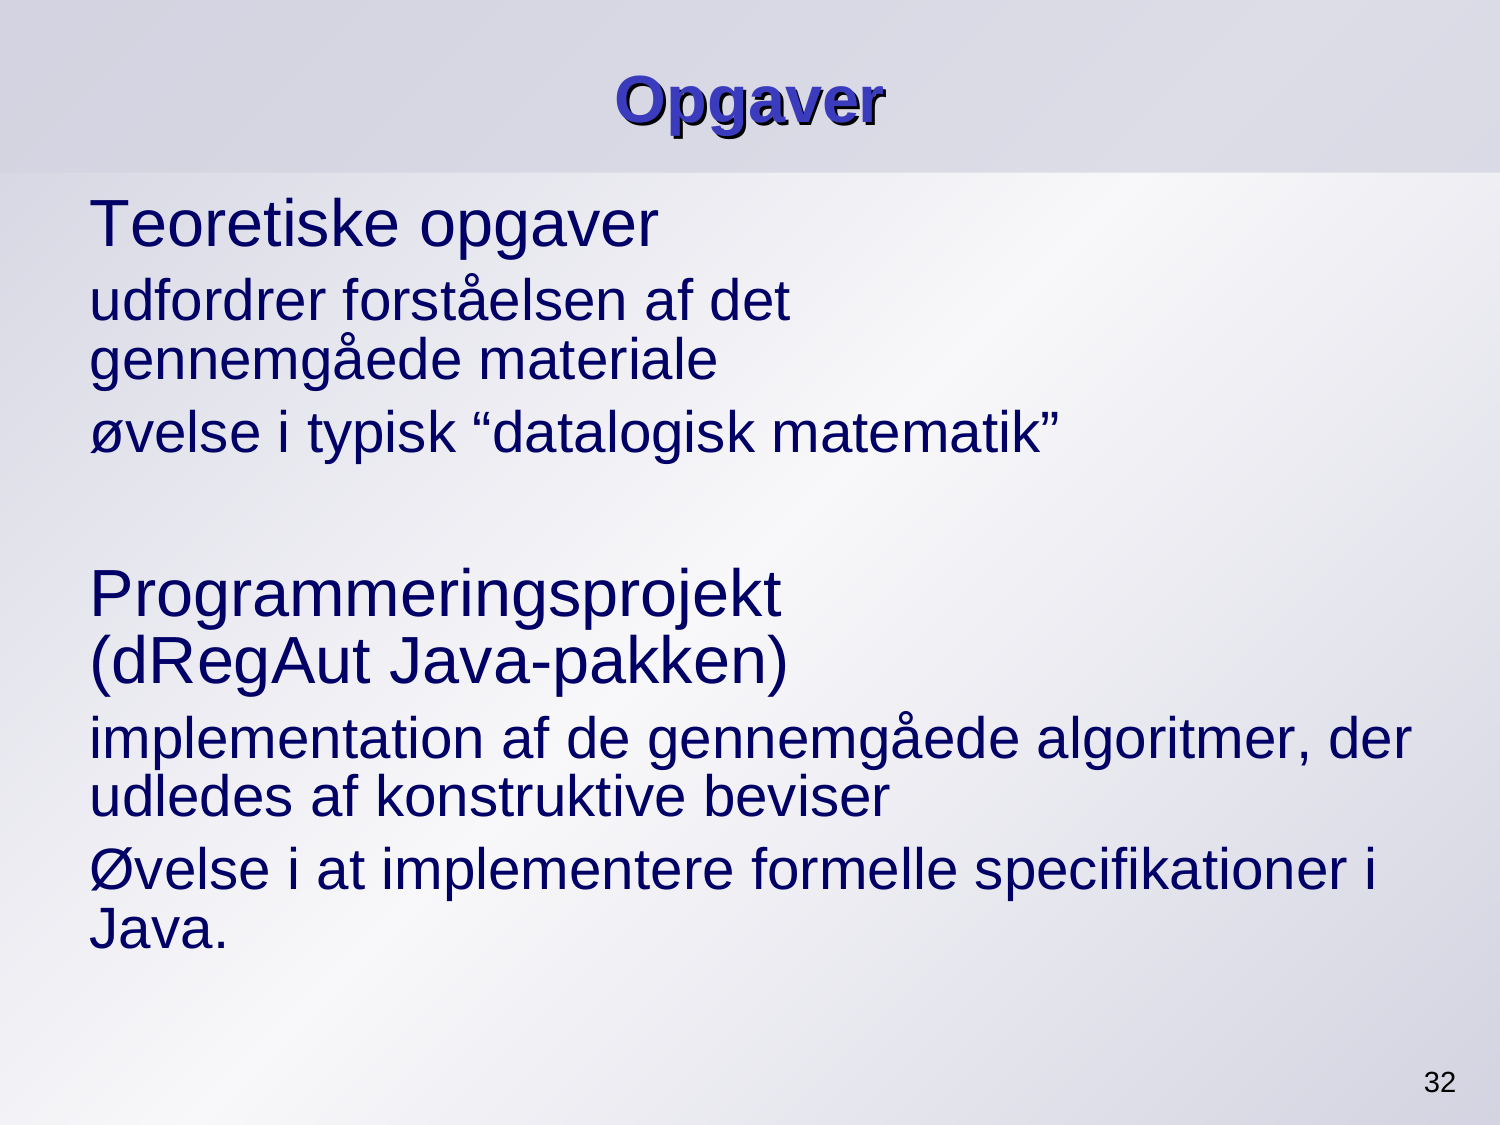

# Opgaver
Teoretiske opgaver
udfordrer forståelsen af det
gennemgåede materiale
øvelse i typisk “datalogisk matematik”
Programmeringsprojekt
(dRegAut Java-pakken)
implementation af de gennemgåede algoritmer, der udledes af konstruktive beviser
Øvelse i at implementere formelle specifikationer i Java.
32